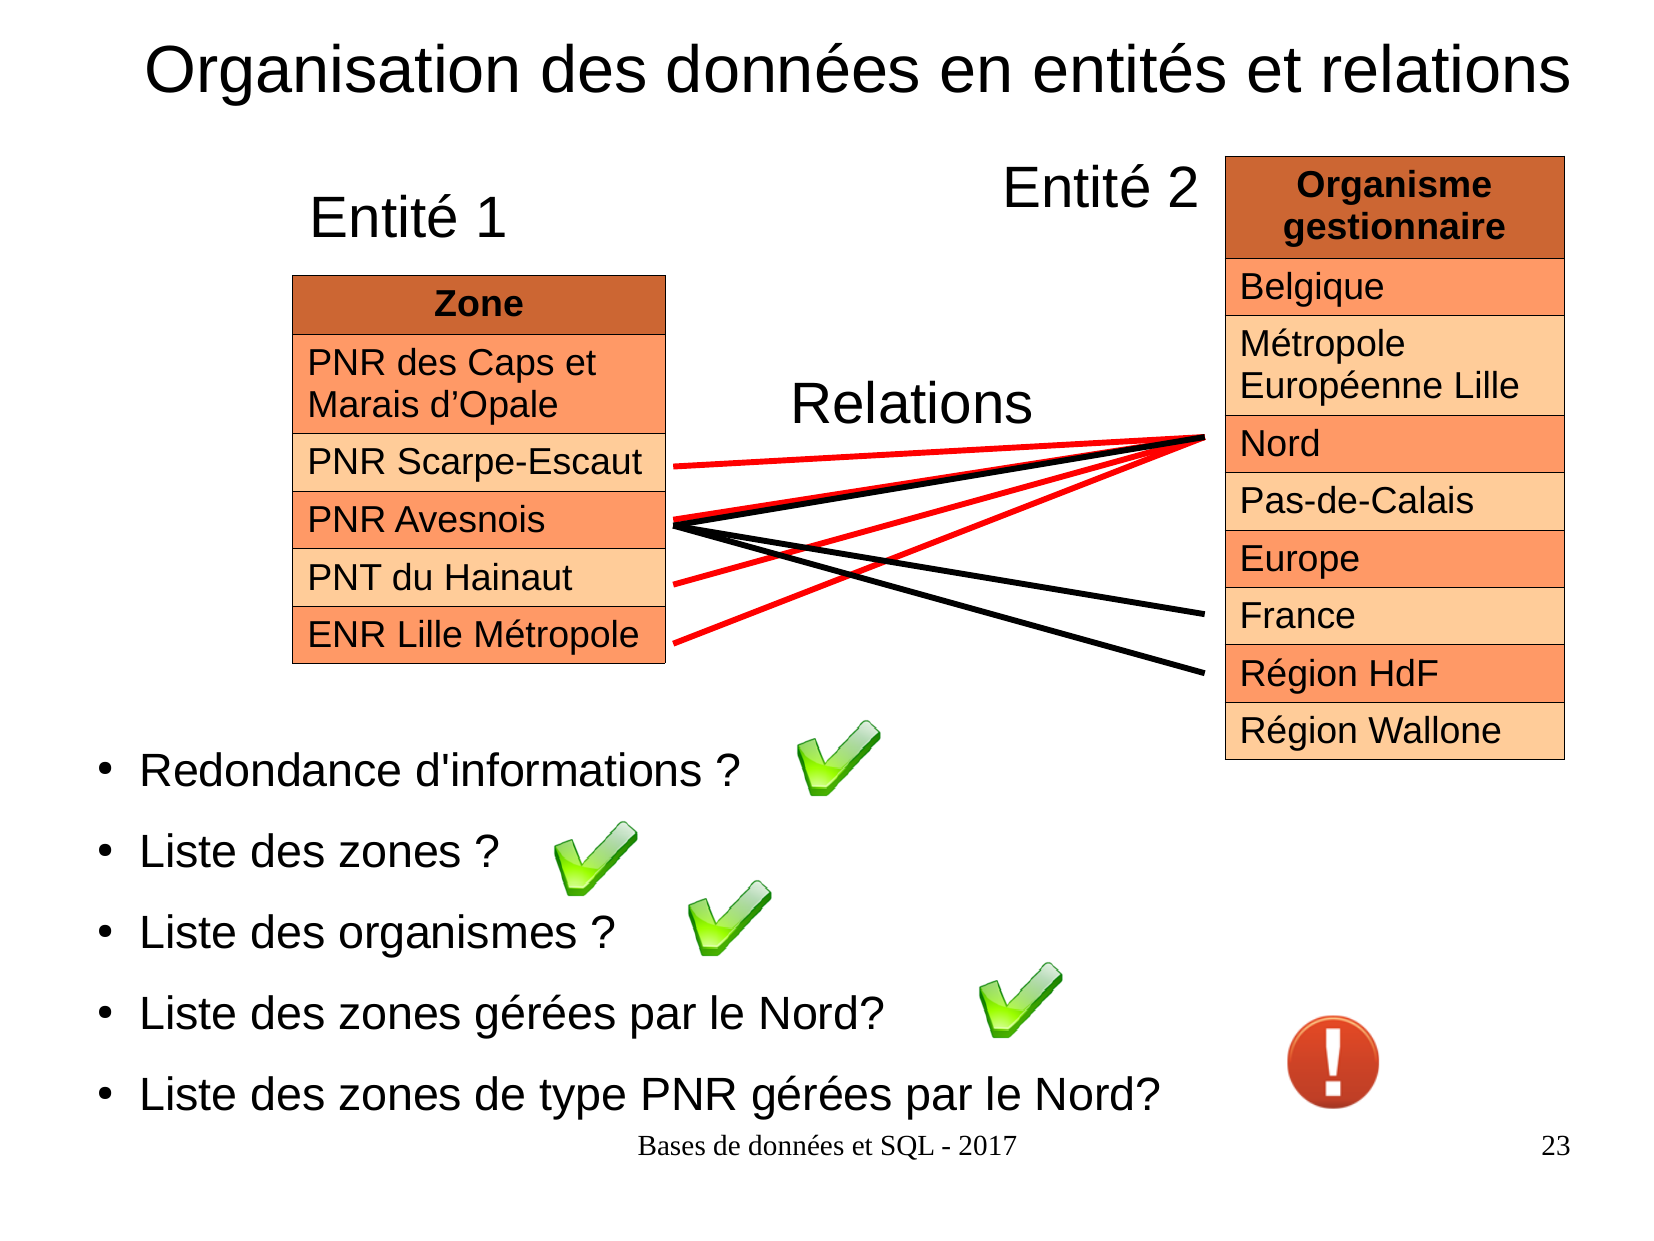

# Organisation des données en entités et relations
Entité 2
| Organisme gestionnaire |
| --- |
| Belgique |
| Métropole Européenne Lille |
| Nord |
| Pas-de-Calais |
| Europe |
| France |
| Région HdF |
| Région Wallone |
Entité 1
| Zone |
| --- |
| PNR des Caps et Marais d’Opale |
| PNR Scarpe-Escaut |
| PNR Avesnois |
| PNT du Hainaut |
| ENR Lille Métropole |
Relations
Redondance d'informations ?
Liste des zones ?
Liste des organismes ?
Liste des zones gérées par le Nord?
Liste des zones de type PNR gérées par le Nord?
Bases de données et SQL - 2017
23